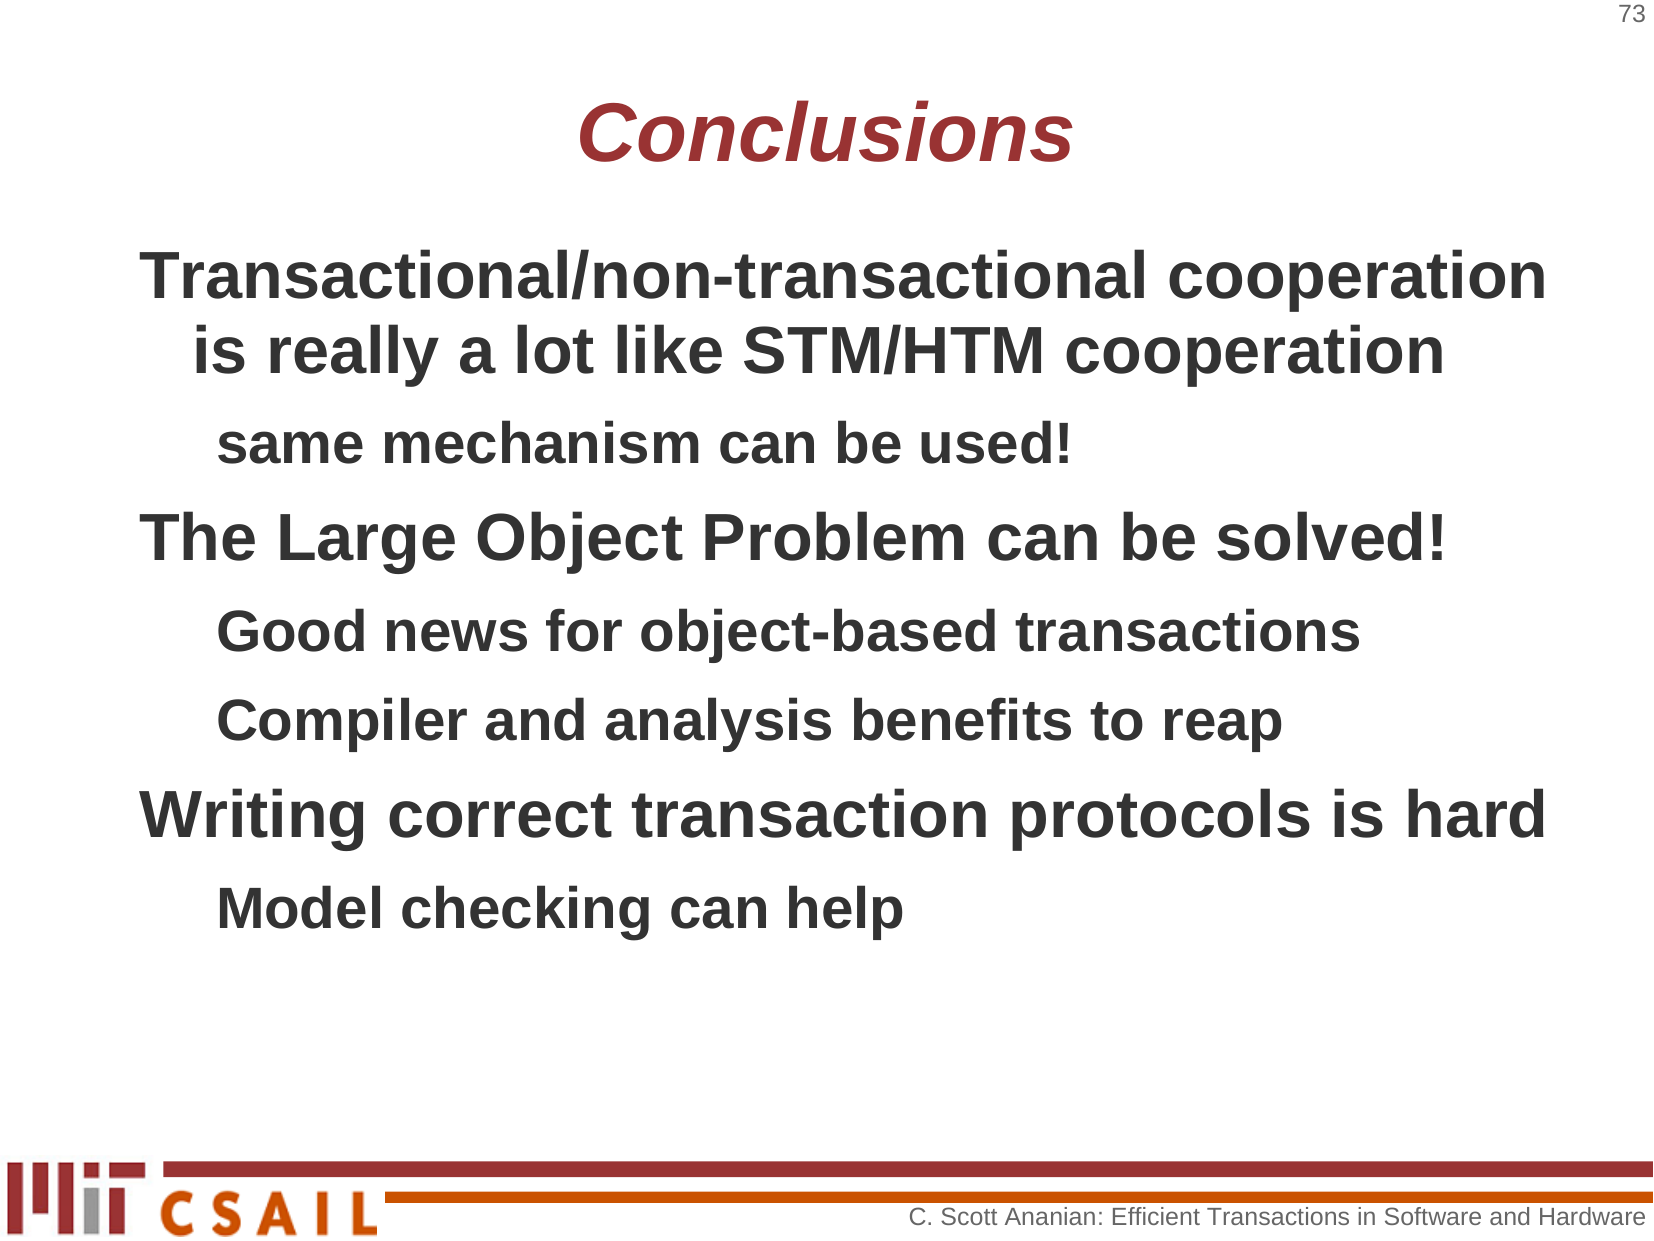

# Conclusions
Transactional/non-transactional cooperation is really a lot like STM/HTM cooperation
same mechanism can be used!
The Large Object Problem can be solved!
Good news for object-based transactions
Compiler and analysis benefits to reap
Writing correct transaction protocols is hard
Model checking can help